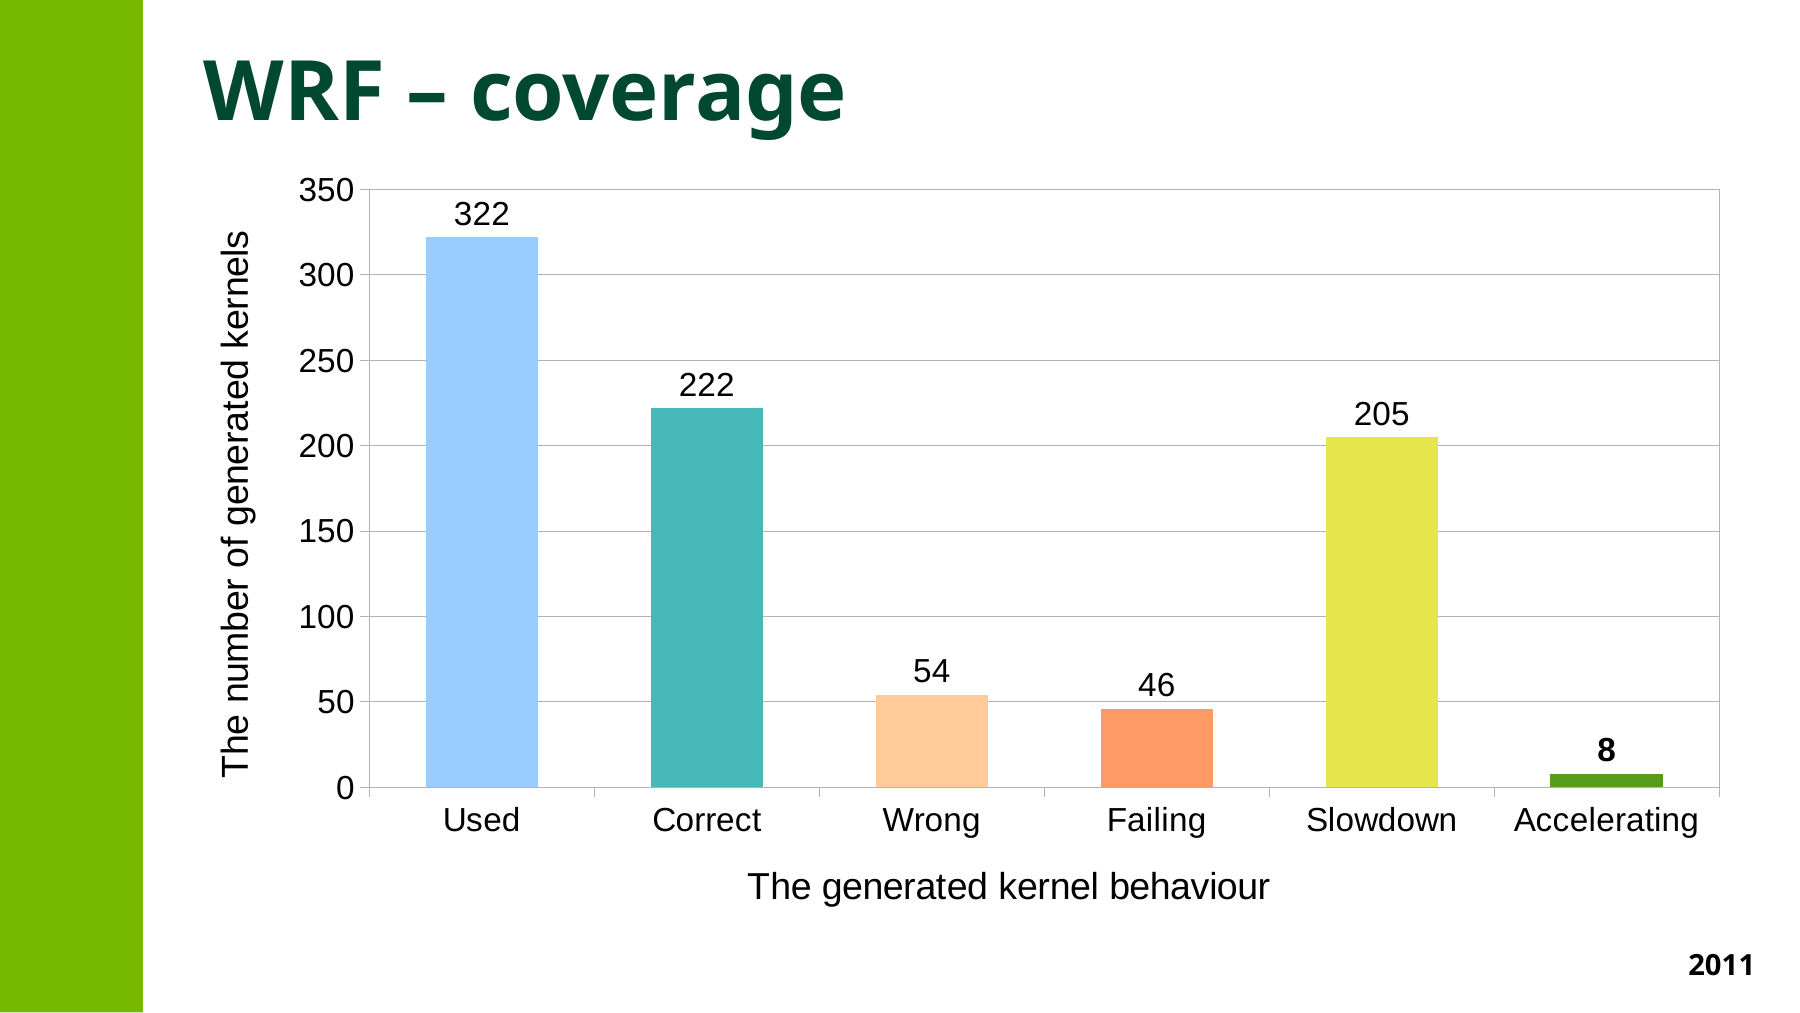

# WRF – coverage
### Chart
| Category | Column C |
|---|---|
| Used | 322.0 |
| Correct | 222.0 |
| Wrong | 54.0 |
| Failing | 46.0 |
| Slowdown | 205.0 |
| Accelerating | 8.0 |